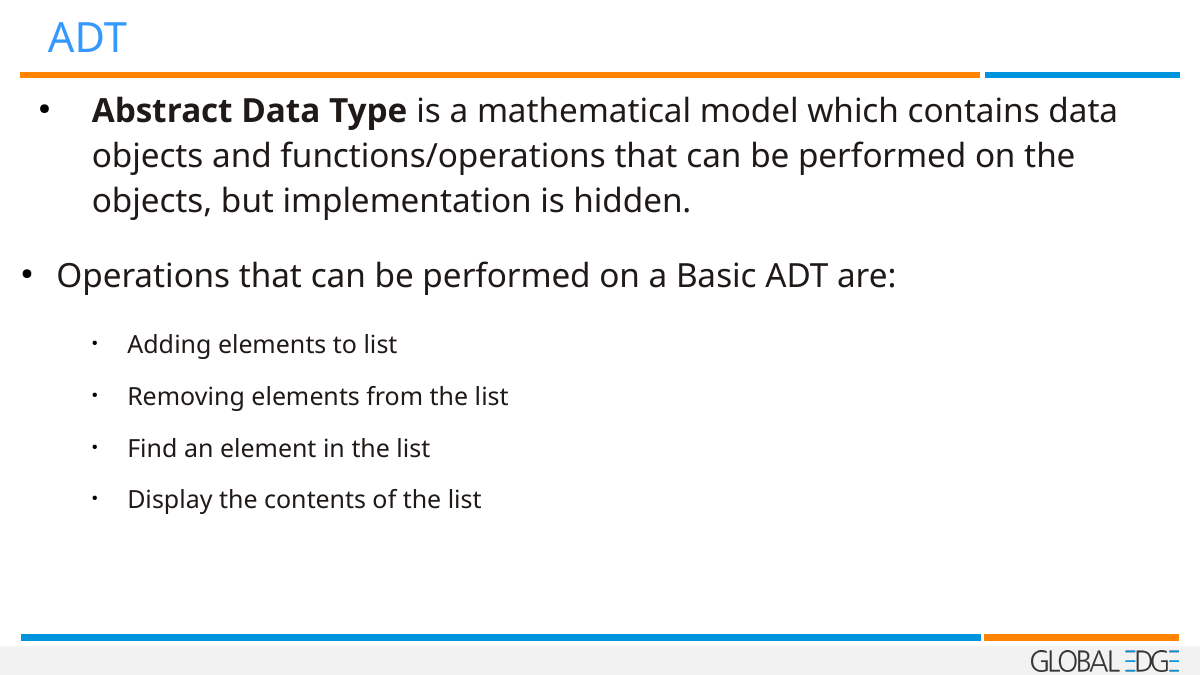

# ADT
Abstract Data Type is a mathematical model which contains data objects and functions/operations that can be performed on the objects, but implementation is hidden.
Operations that can be performed on a Basic ADT are:
Adding elements to list
Removing elements from the list
Find an element in the list
Display the contents of the list